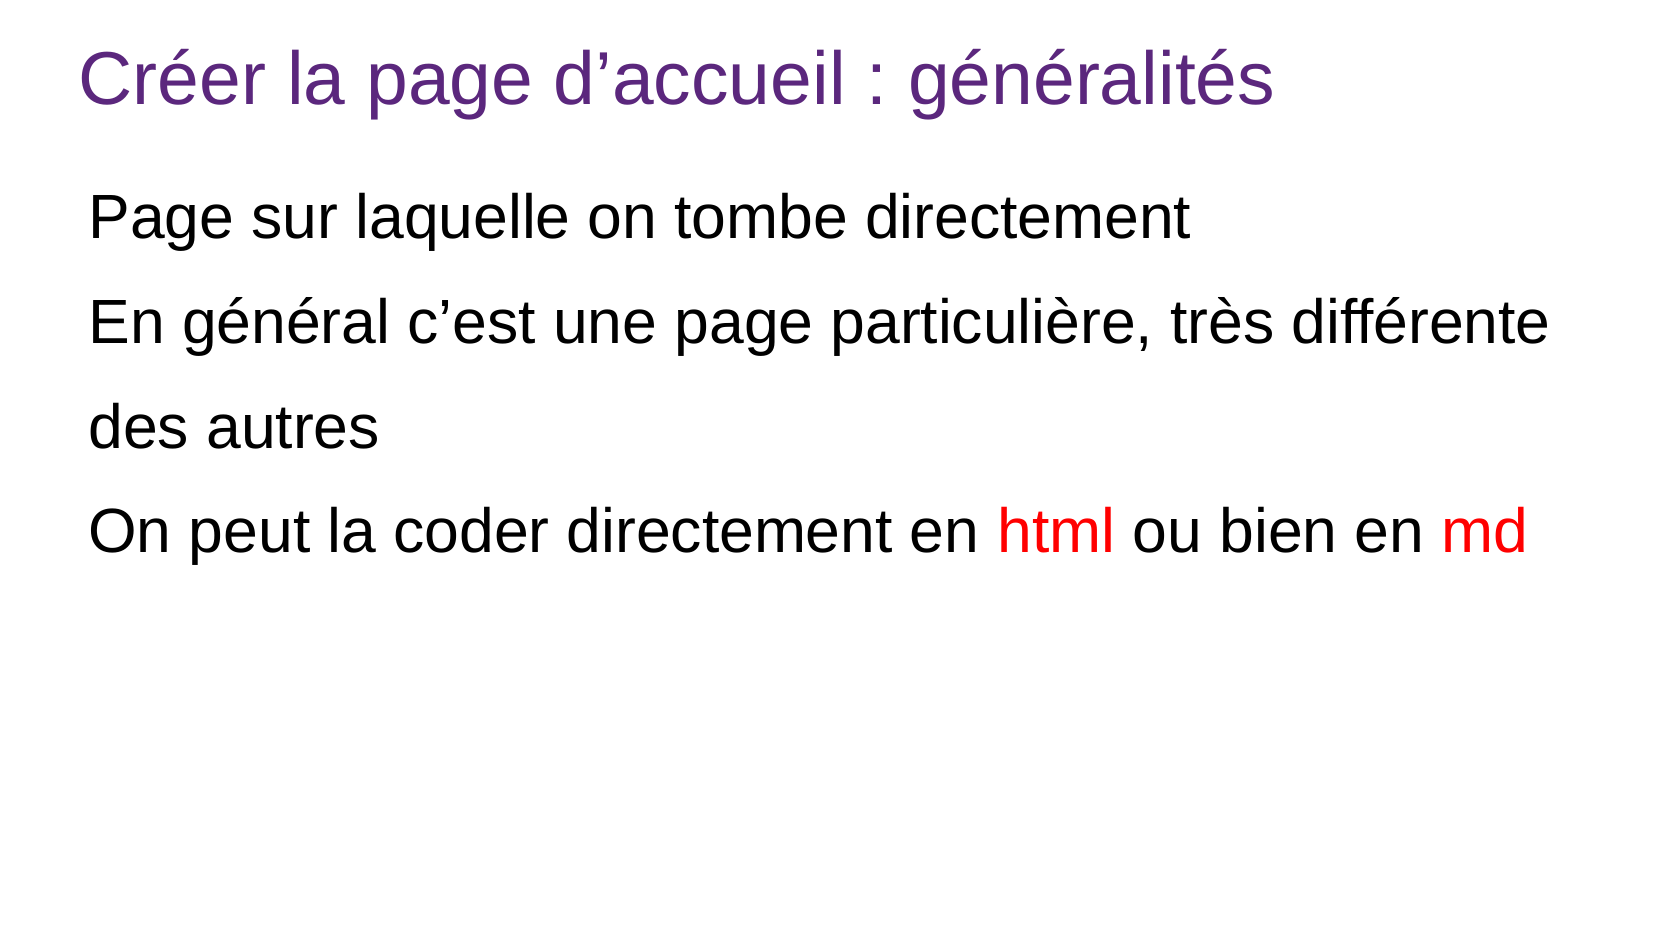

# Créer la page d’accueil : généralités
Page sur laquelle on tombe directement
En général c’est une page particulière, très différente des autres
On peut la coder directement en html ou bien en md